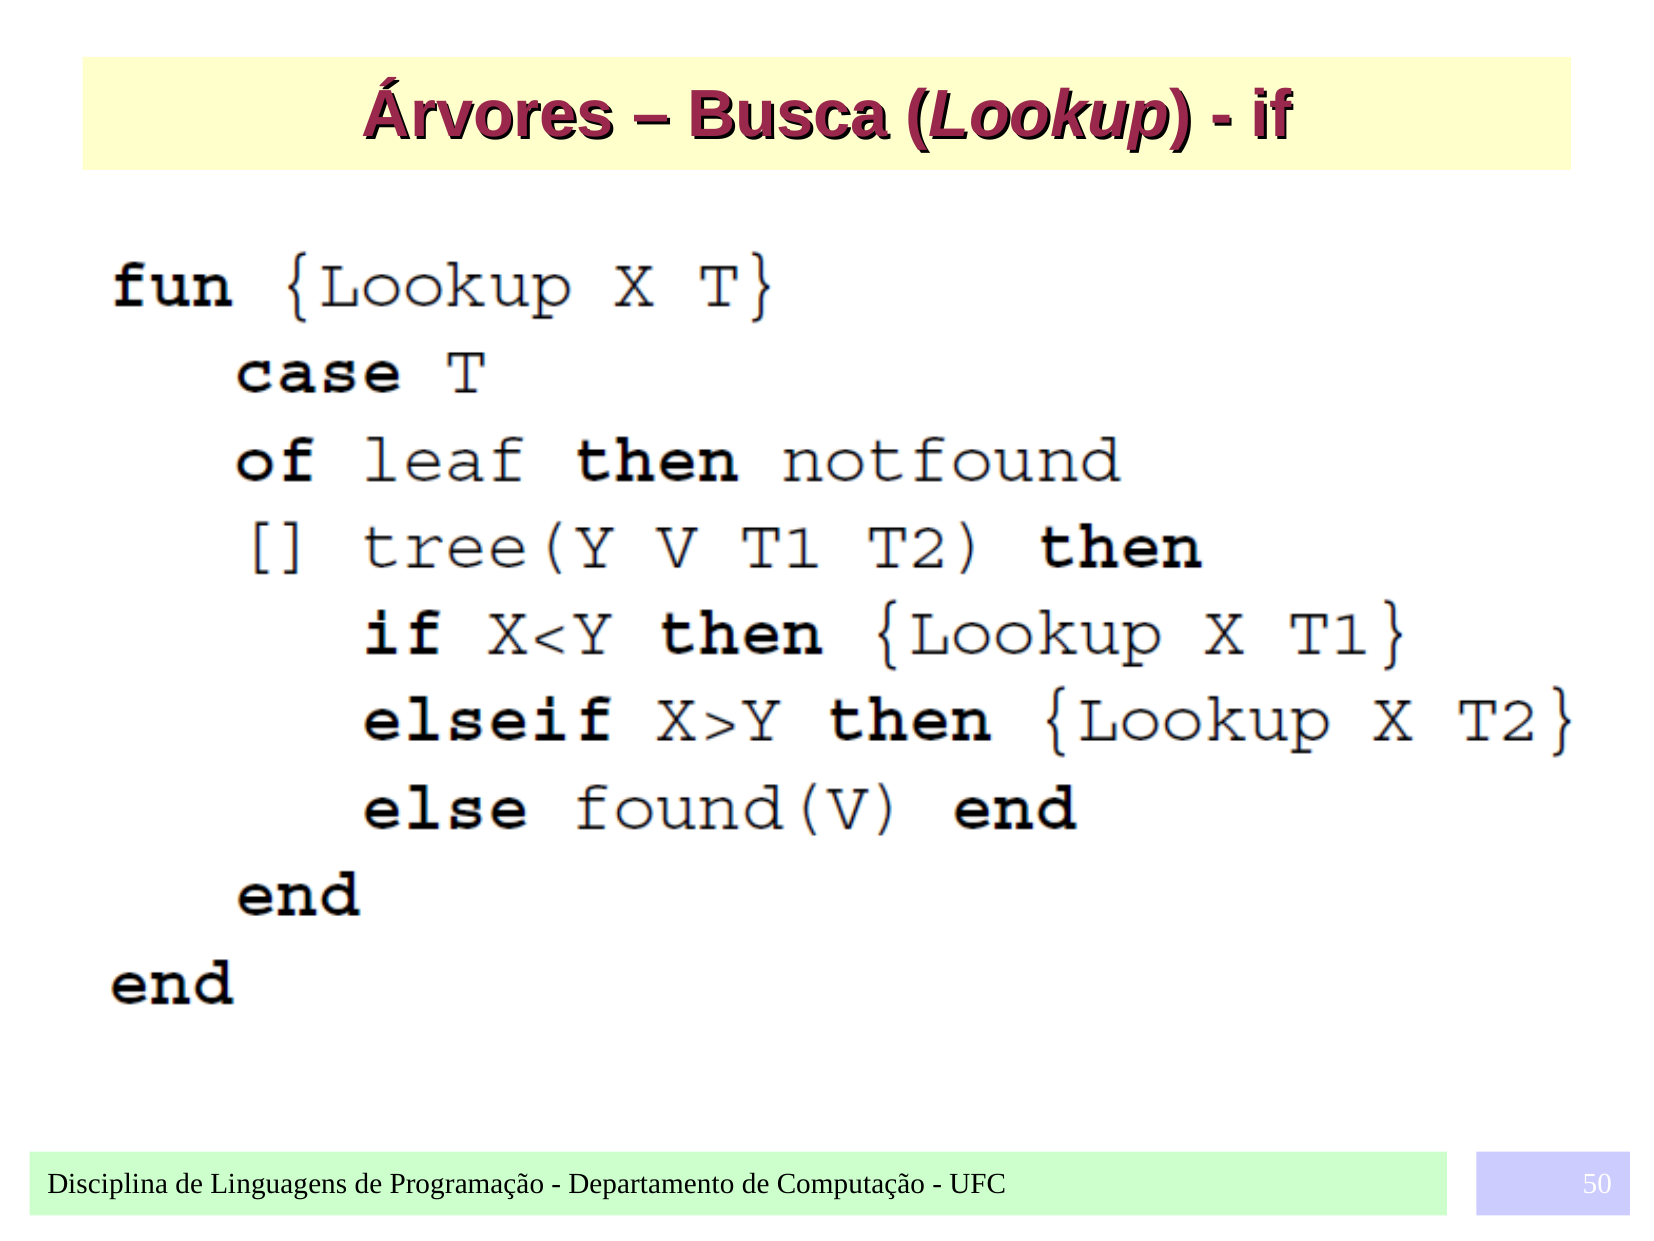

# Árvores – Busca (Lookup) - if
Disciplina de Linguagens de Programação - Departamento de Computação - UFC
50